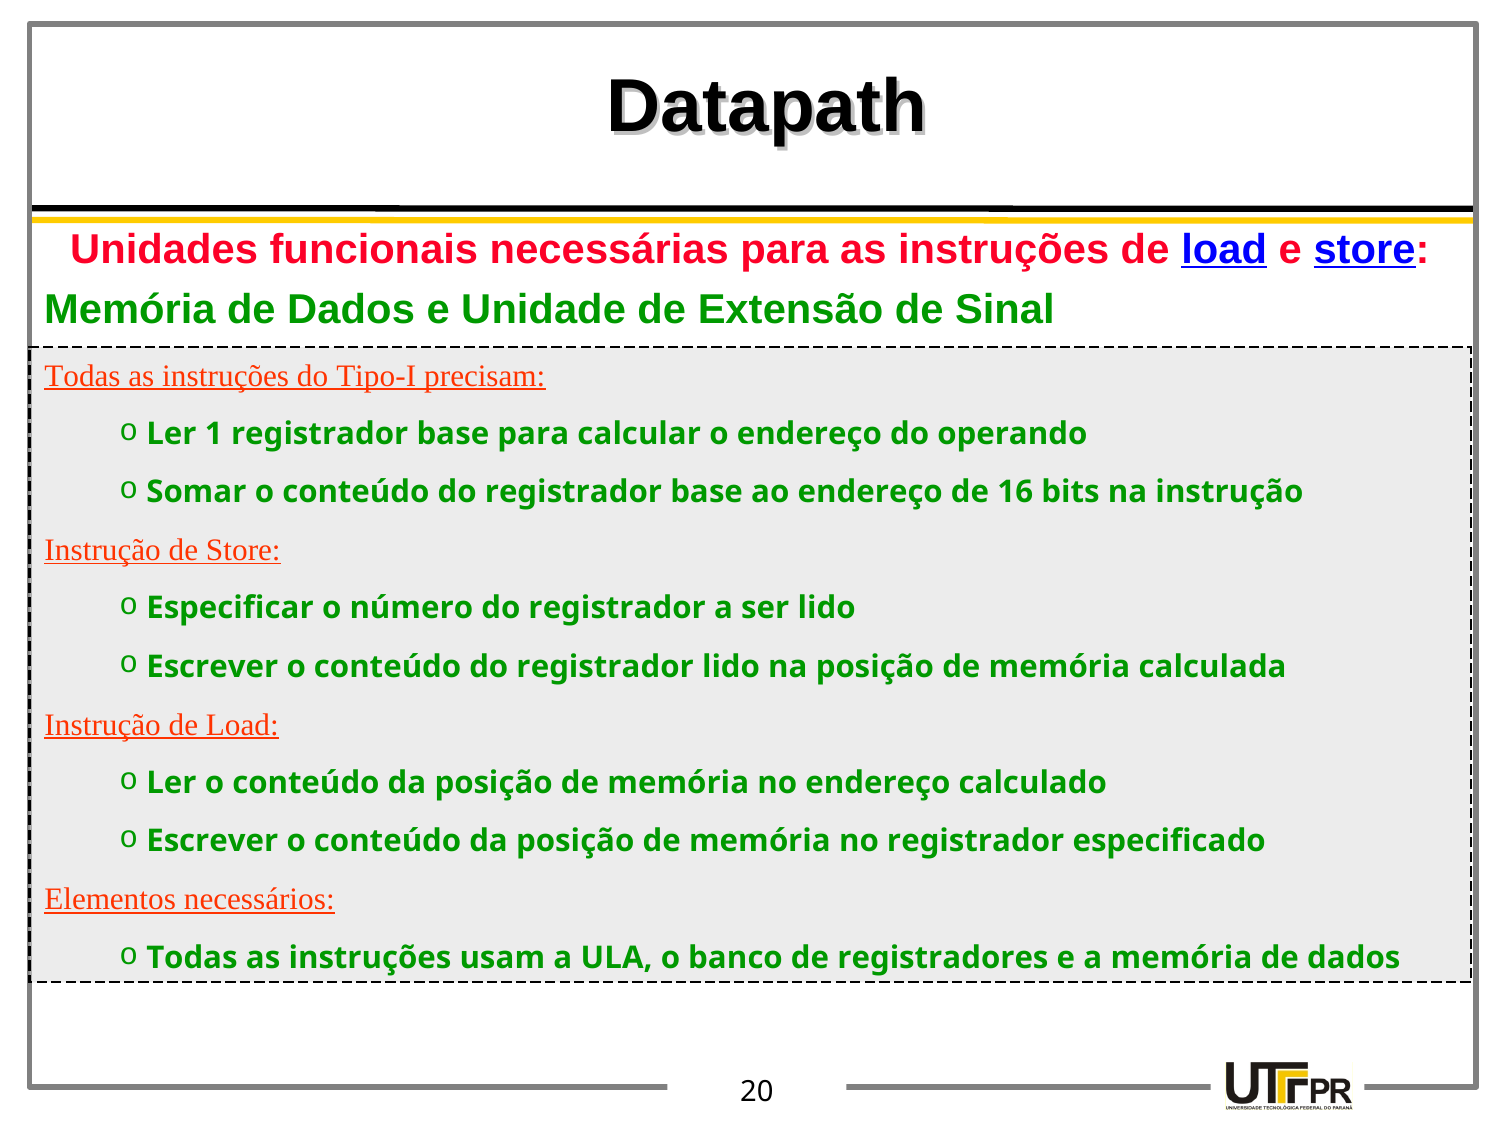

Datapath
# Unidades funcionais necessárias para as instruções de load e store:
Memória de Dados e Unidade de Extensão de Sinal
Todas as instruções do Tipo-I precisam:
 Ler 1 registrador base para calcular o endereço do operando
 Somar o conteúdo do registrador base ao endereço de 16 bits na instrução
Instrução de Store:
 Especificar o número do registrador a ser lido
 Escrever o conteúdo do registrador lido na posição de memória calculada
Instrução de Load:
 Ler o conteúdo da posição de memória no endereço calculado
 Escrever o conteúdo da posição de memória no registrador especificado
Elementos necessários:
 Todas as instruções usam a ULA, o banco de registradores e a memória de dados